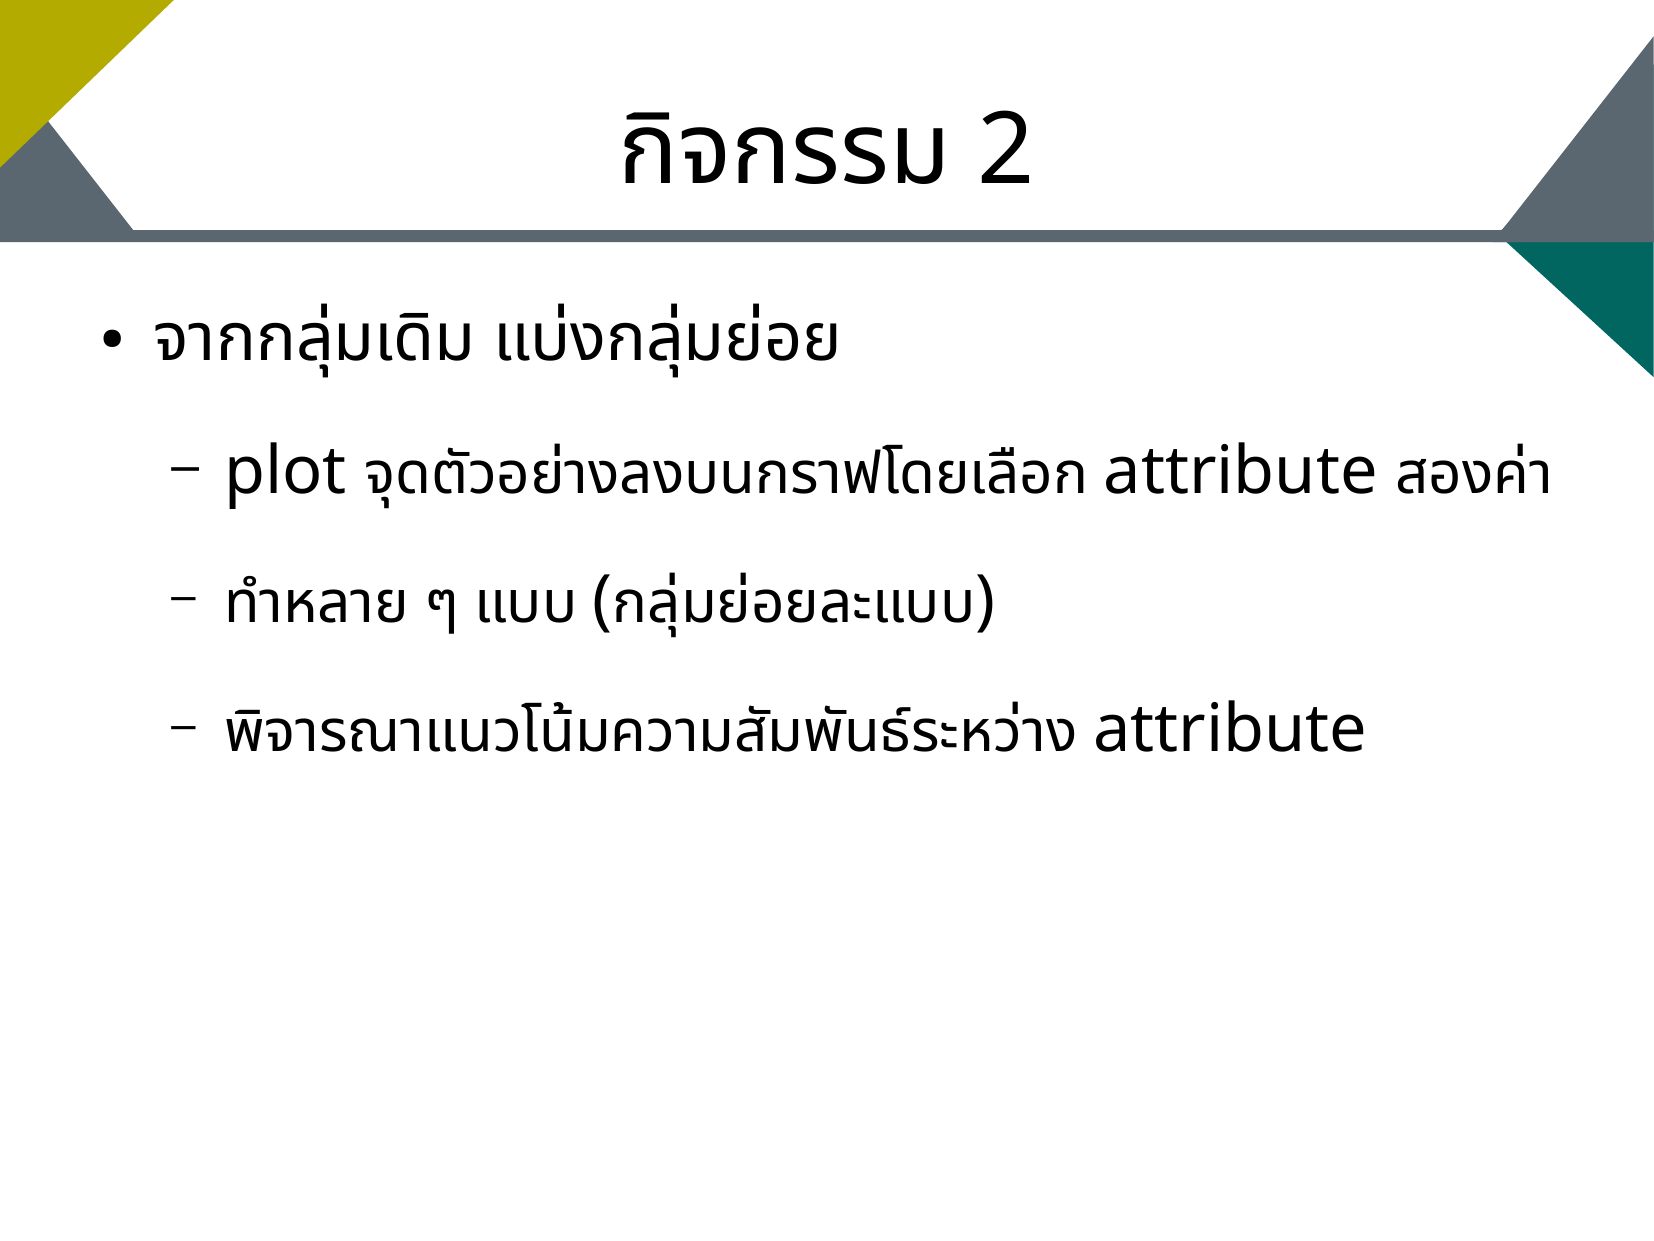

# กิจกรรม 2
จากกลุ่มเดิม แบ่งกลุ่มย่อย
plot จุดตัวอย่างลงบนกราฟโดยเลือก attribute สองค่า
ทำหลาย ๆ แบบ (กลุ่มย่อยละแบบ)
พิจารณาแนวโน้มความสัมพันธ์ระหว่าง attribute